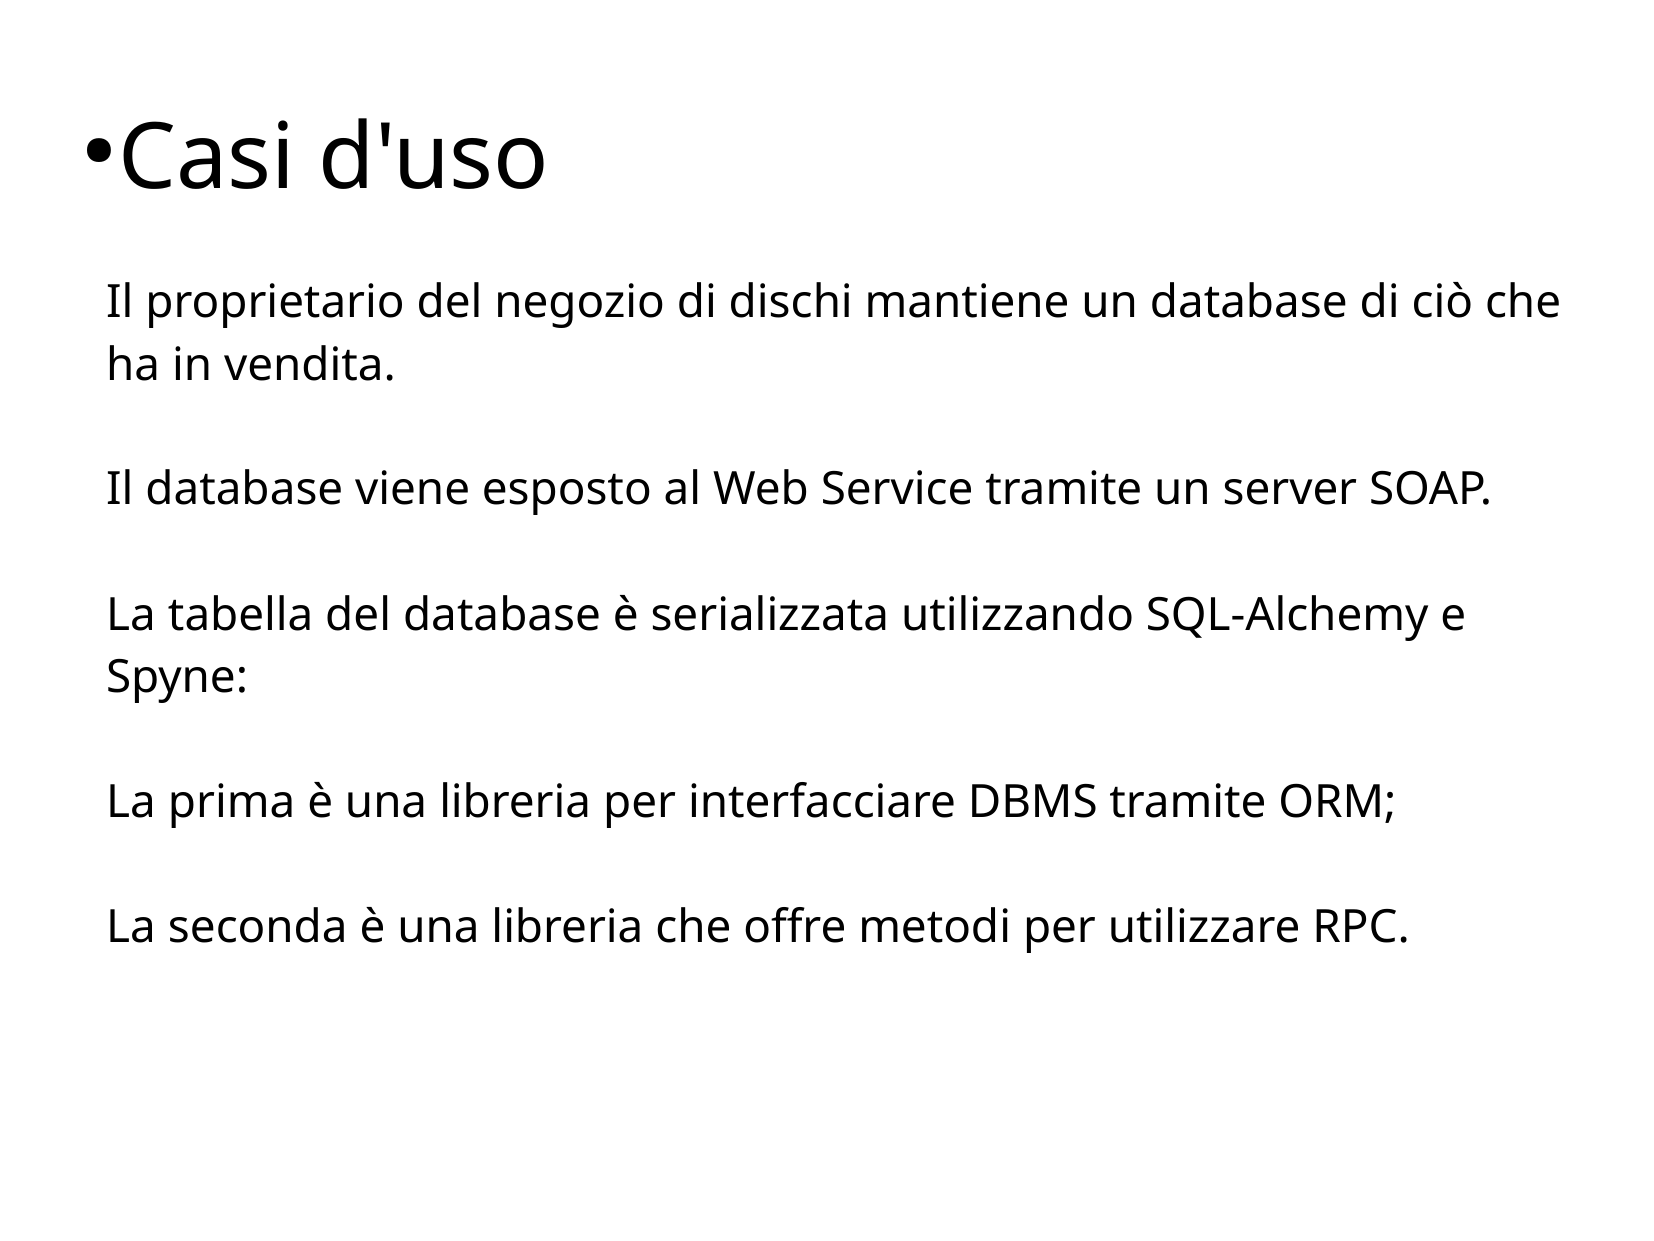

# Casi d'uso
Il proprietario del negozio di dischi mantiene un database di ciò che ha in vendita.
Il database viene esposto al Web Service tramite un server SOAP.
La tabella del database è serializzata utilizzando SQL-Alchemy e Spyne:
La prima è una libreria per interfacciare DBMS tramite ORM;
La seconda è una libreria che offre metodi per utilizzare RPC.